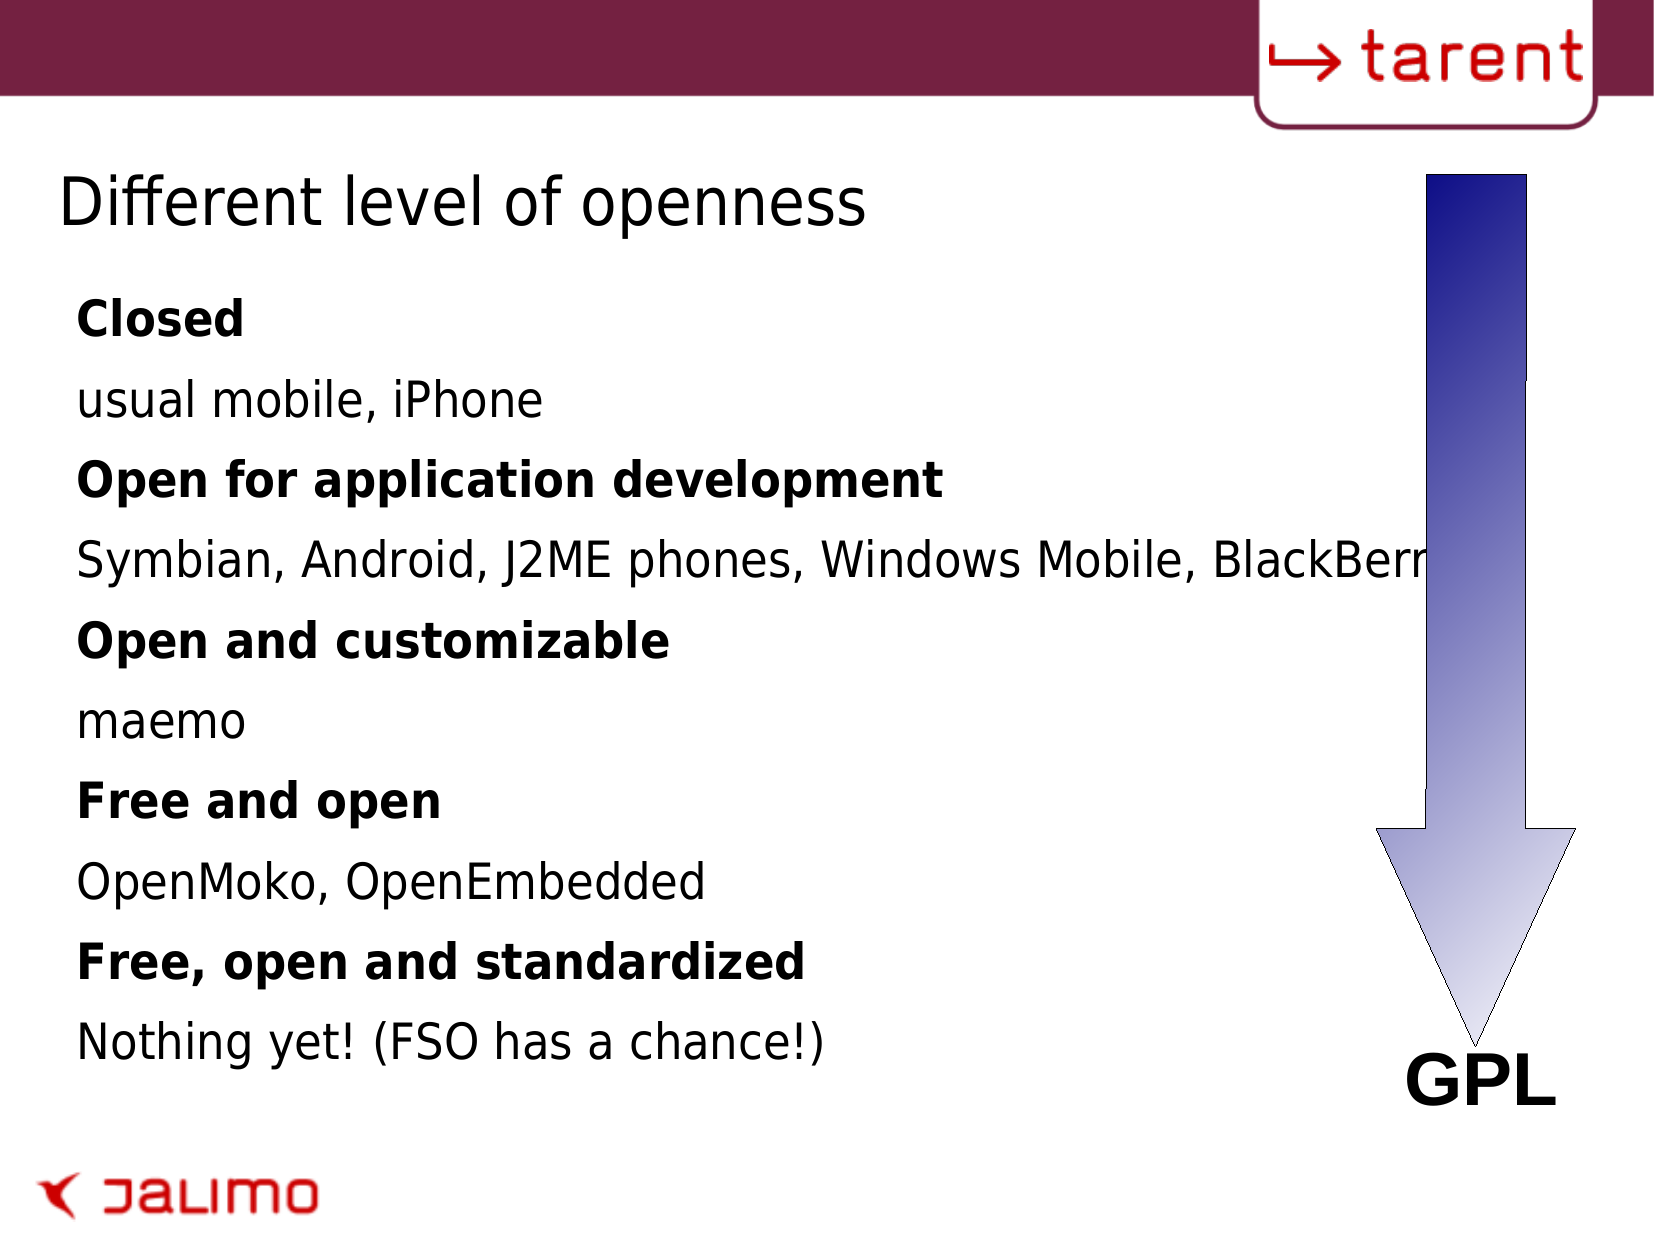

# Different level of openness
Closed
usual mobile, iPhone
Open for application development
Symbian, Android, J2ME phones, Windows Mobile, BlackBerry
Open and customizable
maemo
Free and open
OpenMoko, OpenEmbedded
Free, open and standardized
Nothing yet! (FSO has a chance!)
GPL